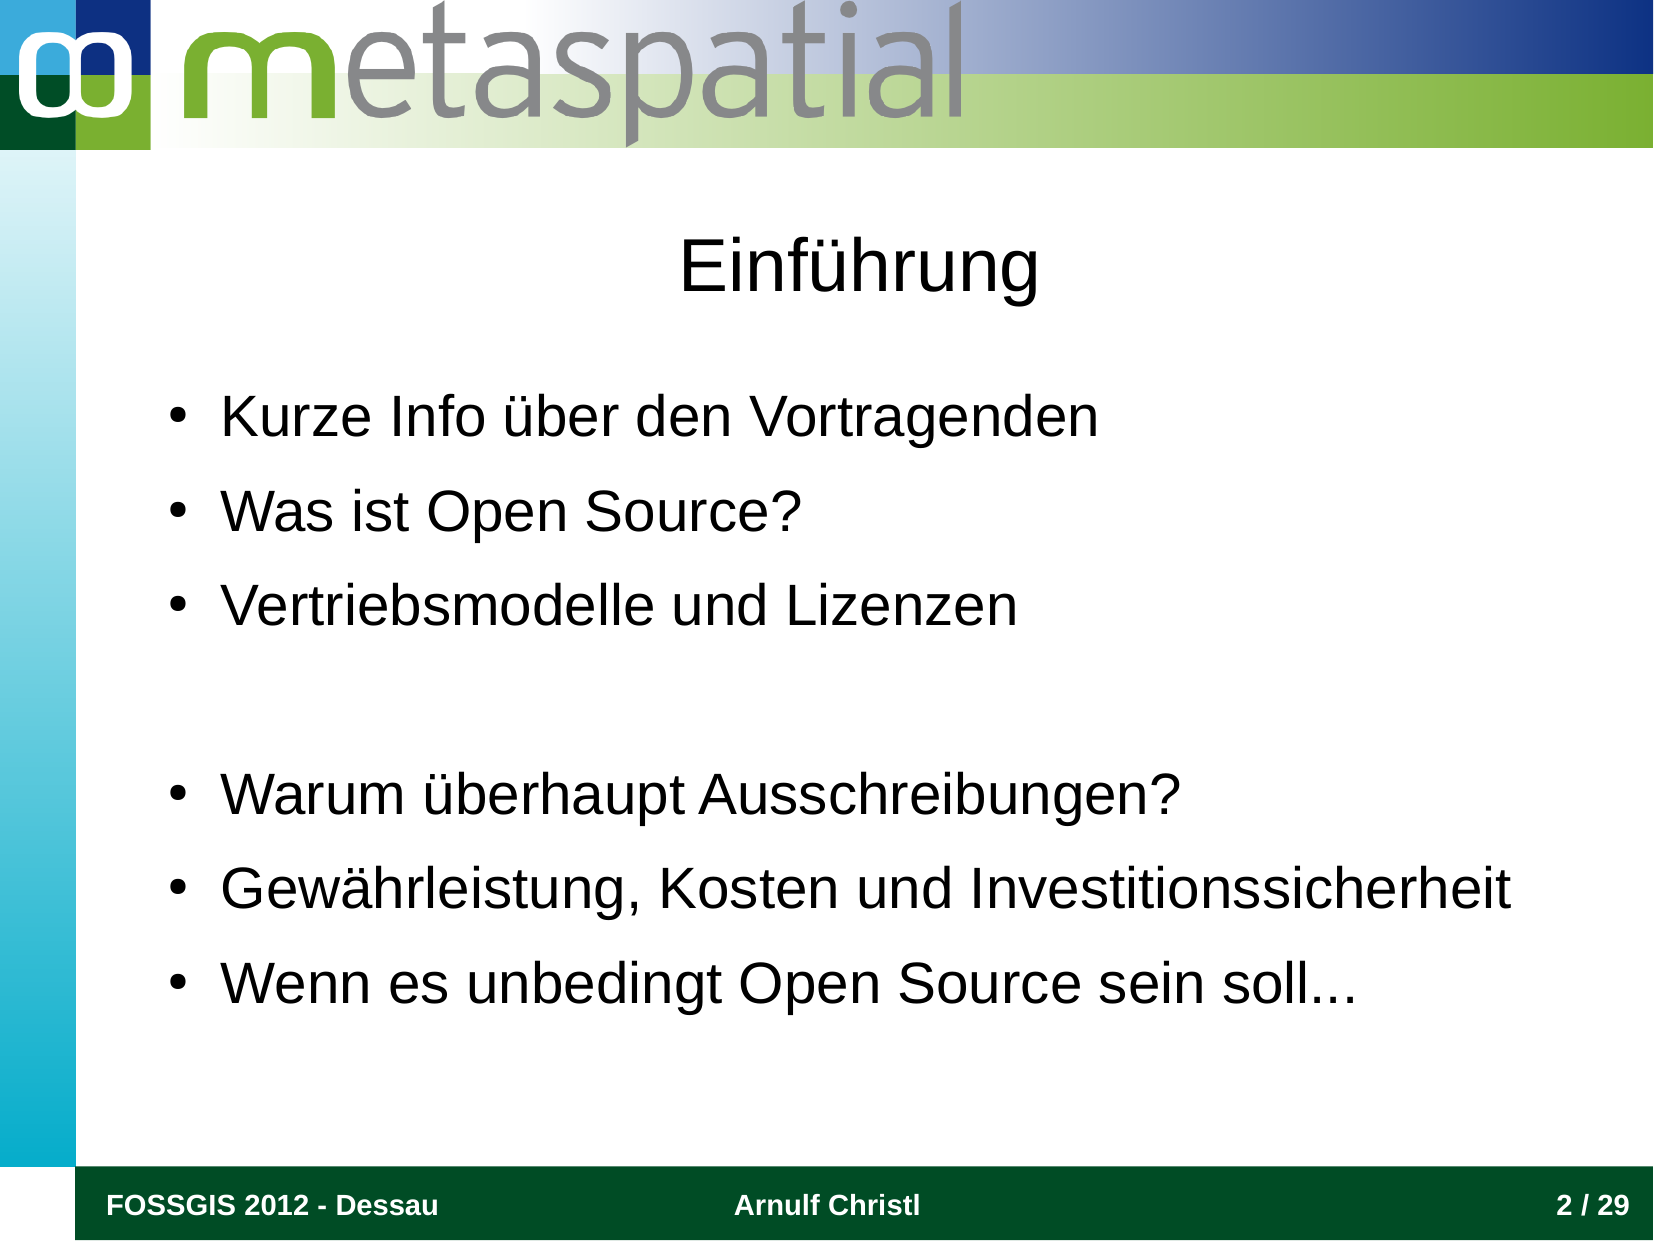

# Einführung
Kurze Info über den Vortragenden
Was ist Open Source?
Vertriebsmodelle und Lizenzen
Warum überhaupt Ausschreibungen?
Gewährleistung, Kosten und Investitionssicherheit
Wenn es unbedingt Open Source sein soll...
FOSSGIS 2012 - Dessau
Arnulf Christl
2